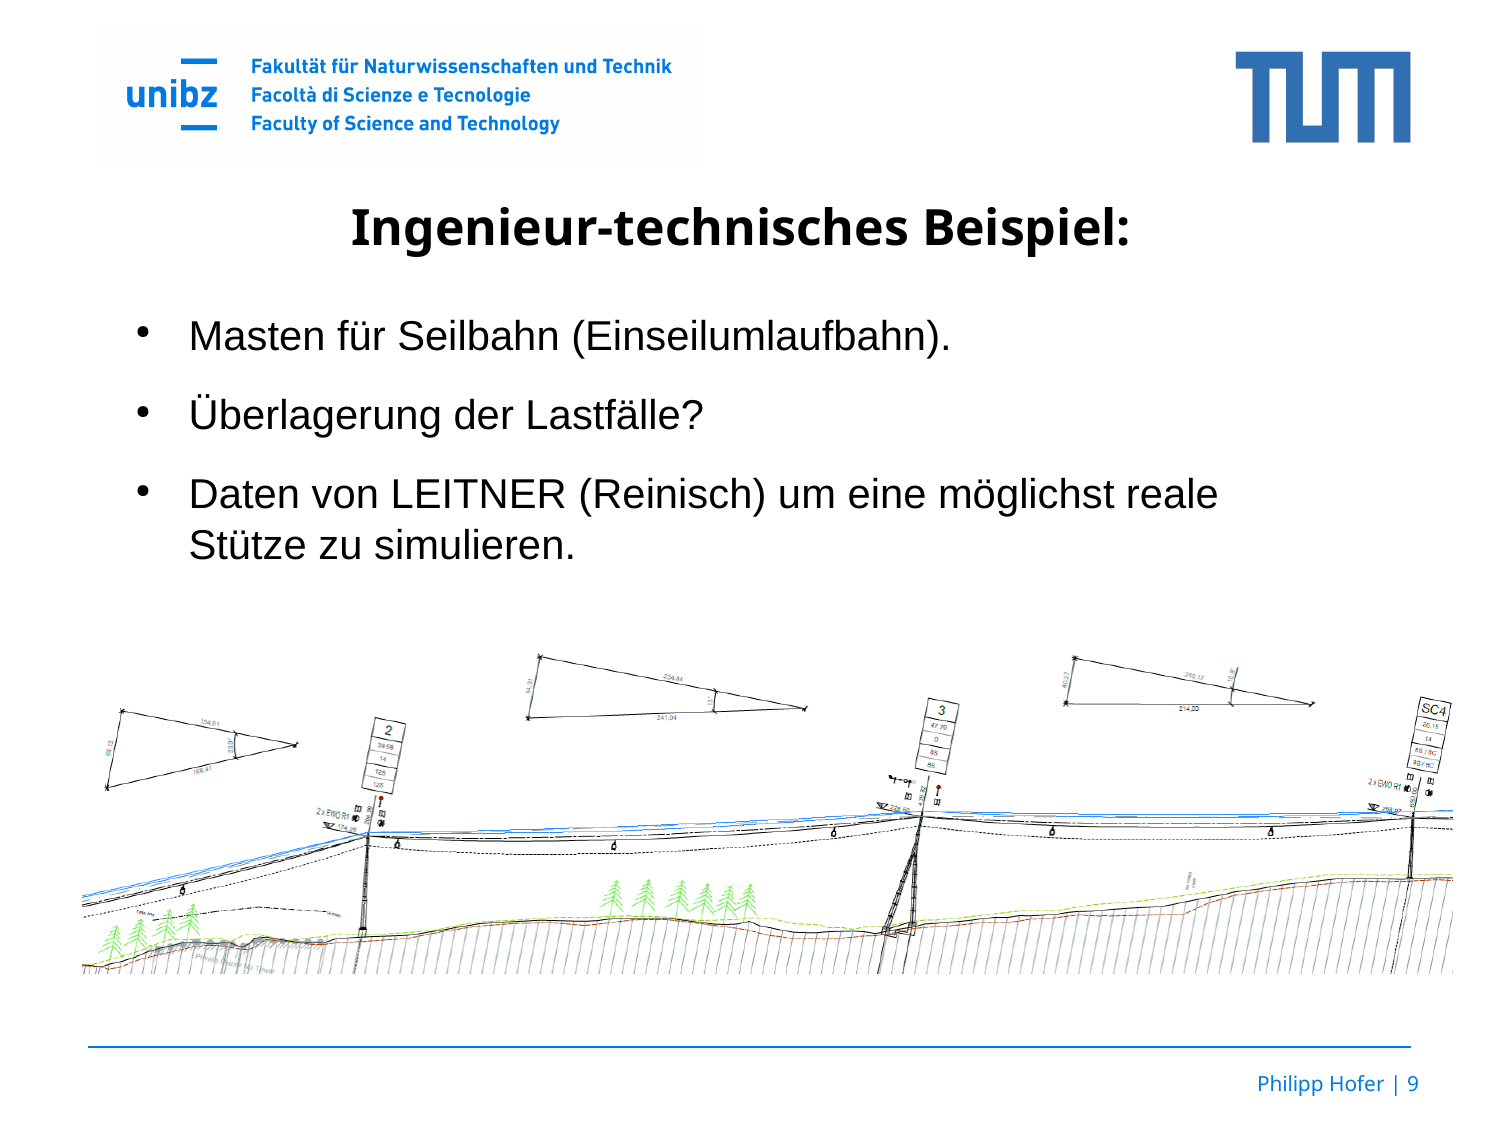

Ingenieur-technisches Beispiel:
Masten für Seilbahn (Einseilumlaufbahn).
Überlagerung der Lastfälle?
Daten von LEITNER (Reinisch) um eine möglichst reale Stütze zu simulieren.